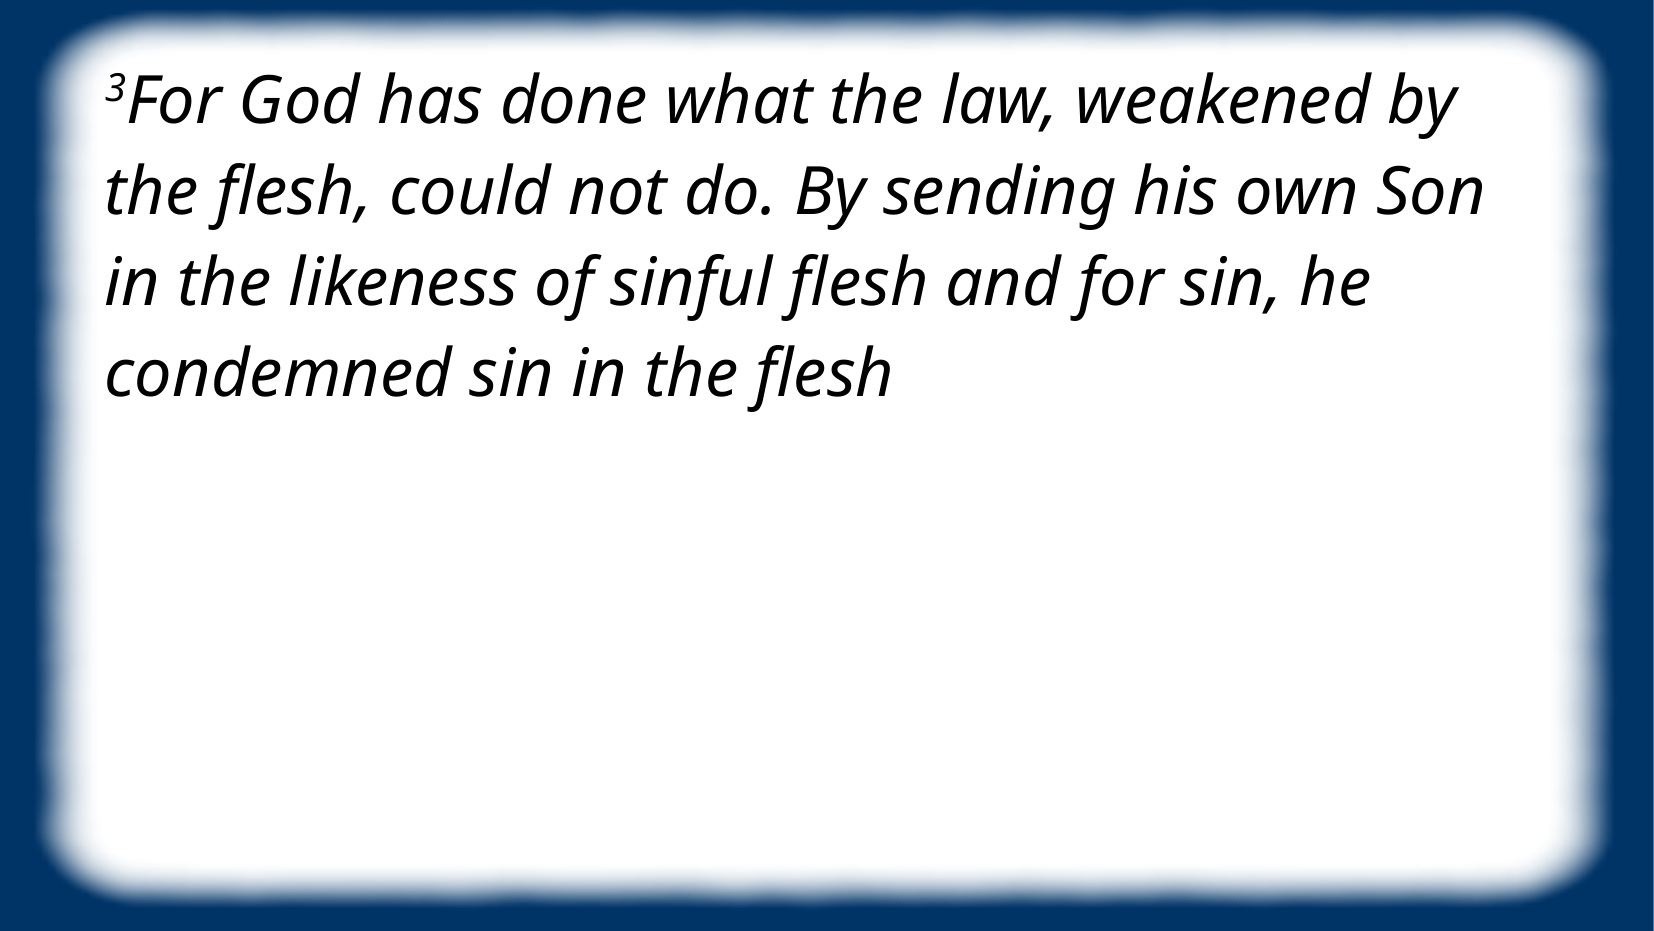

3For God has done what the law, weakened by the flesh, could not do. By sending his own Son in the likeness of sinful flesh and for sin, he condemned sin in the flesh